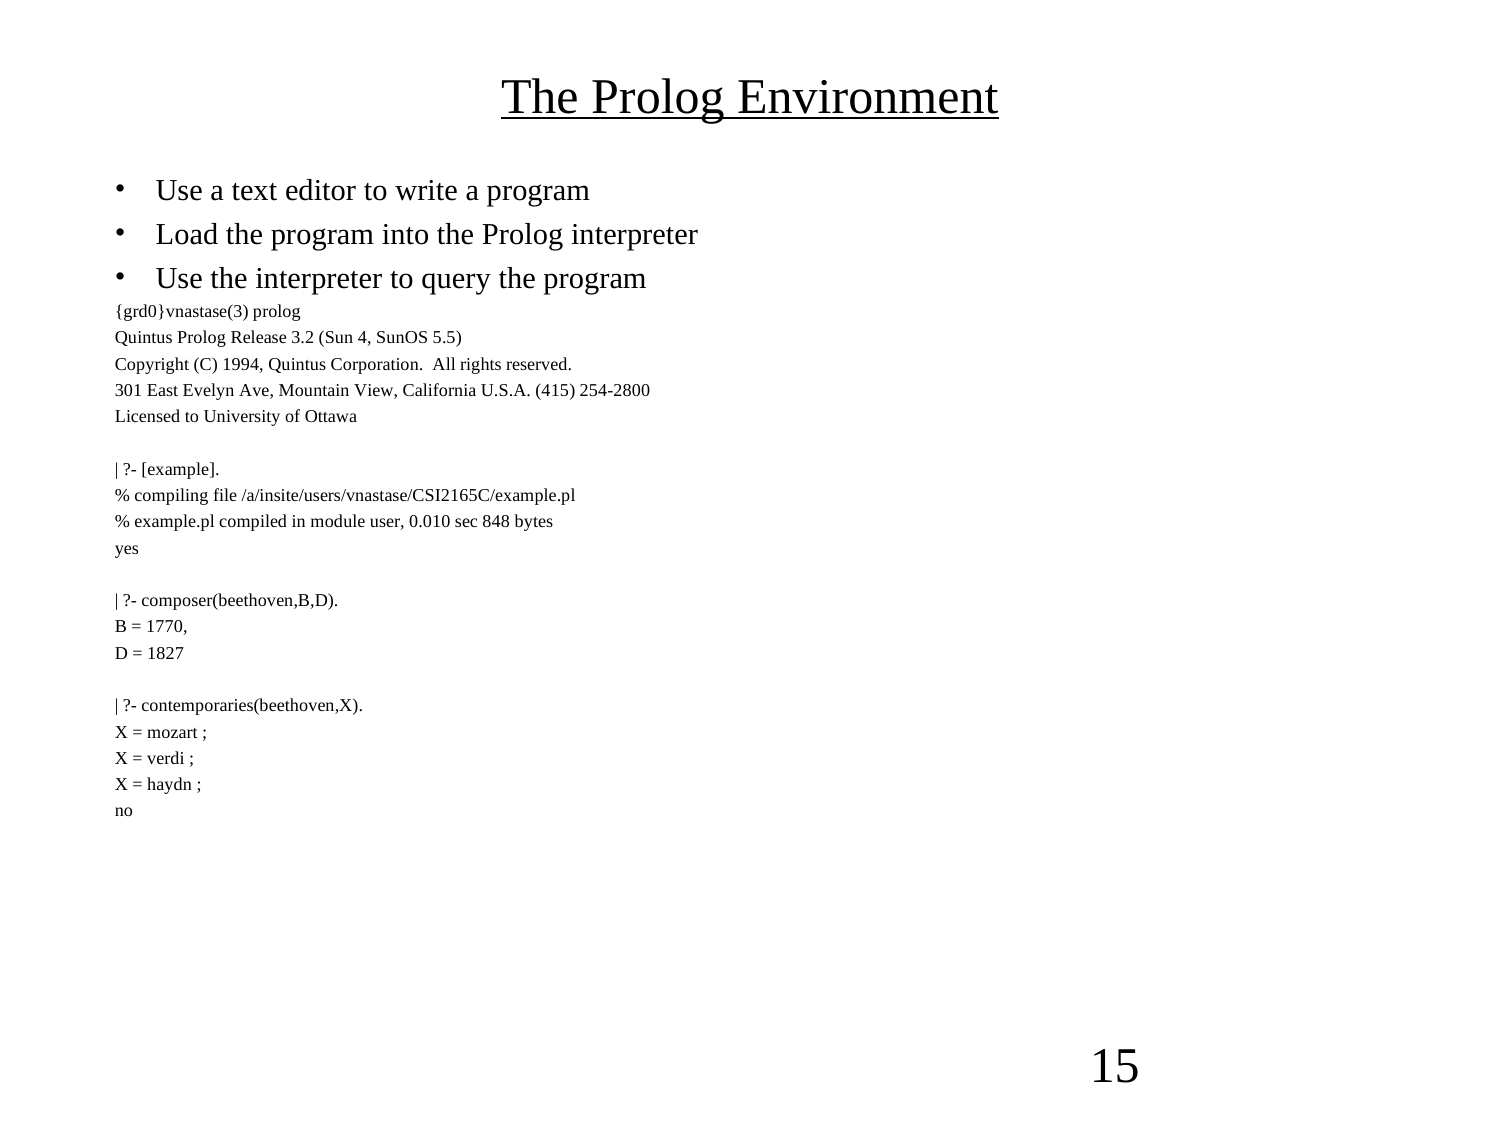

# The Prolog Environment
Use a text editor to write a program
Load the program into the Prolog interpreter
Use the interpreter to query the program
{grd0}vnastase(3) prolog
Quintus Prolog Release 3.2 (Sun 4, SunOS 5.5)
Copyright (C) 1994, Quintus Corporation. All rights reserved.
301 East Evelyn Ave, Mountain View, California U.S.A. (415) 254-2800
Licensed to University of Ottawa
| ?- [example].
% compiling file /a/insite/users/vnastase/CSI2165C/example.pl
% example.pl compiled in module user, 0.010 sec 848 bytes
yes
| ?- composer(beethoven,B,D).
B = 1770,
D = 1827
| ?- contemporaries(beethoven,X).
X = mozart ;
X = verdi ;
X = haydn ;
no
15